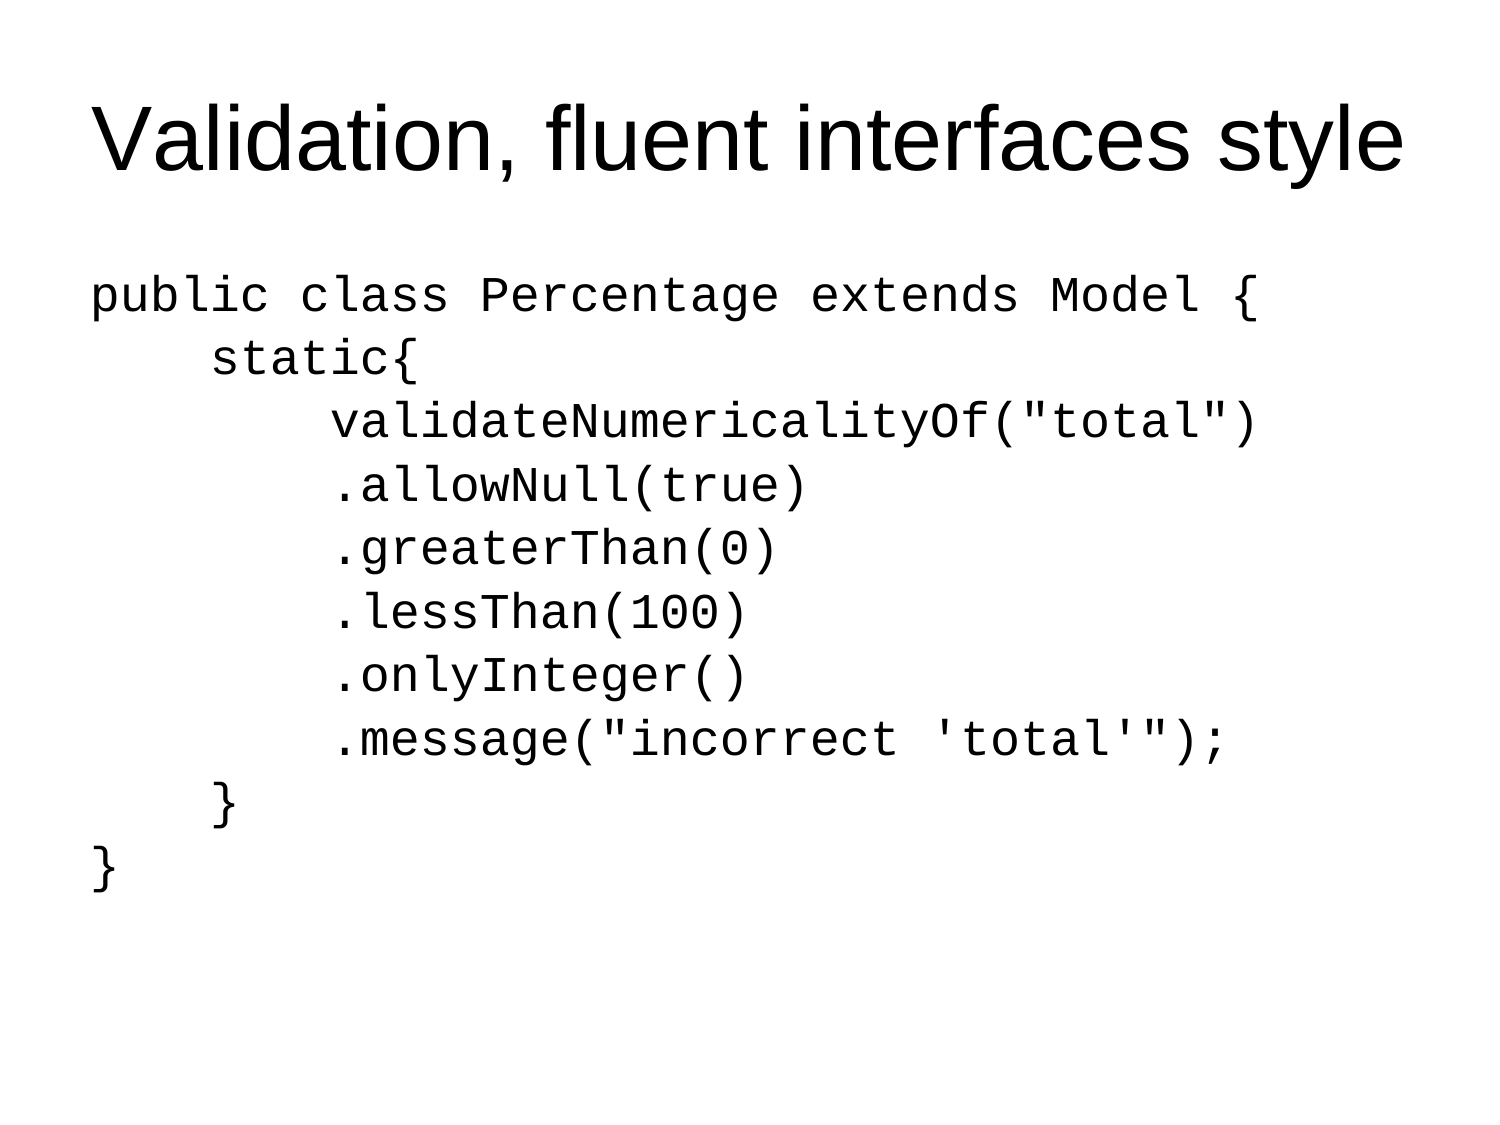

# Validation, fluent interfaces style
public class Percentage extends Model {
 static{
 validateNumericalityOf("total")
 .allowNull(true)
 .greaterThan(0)
 .lessThan(100)
 .onlyInteger()
 .message("incorrect 'total'");
 }
}